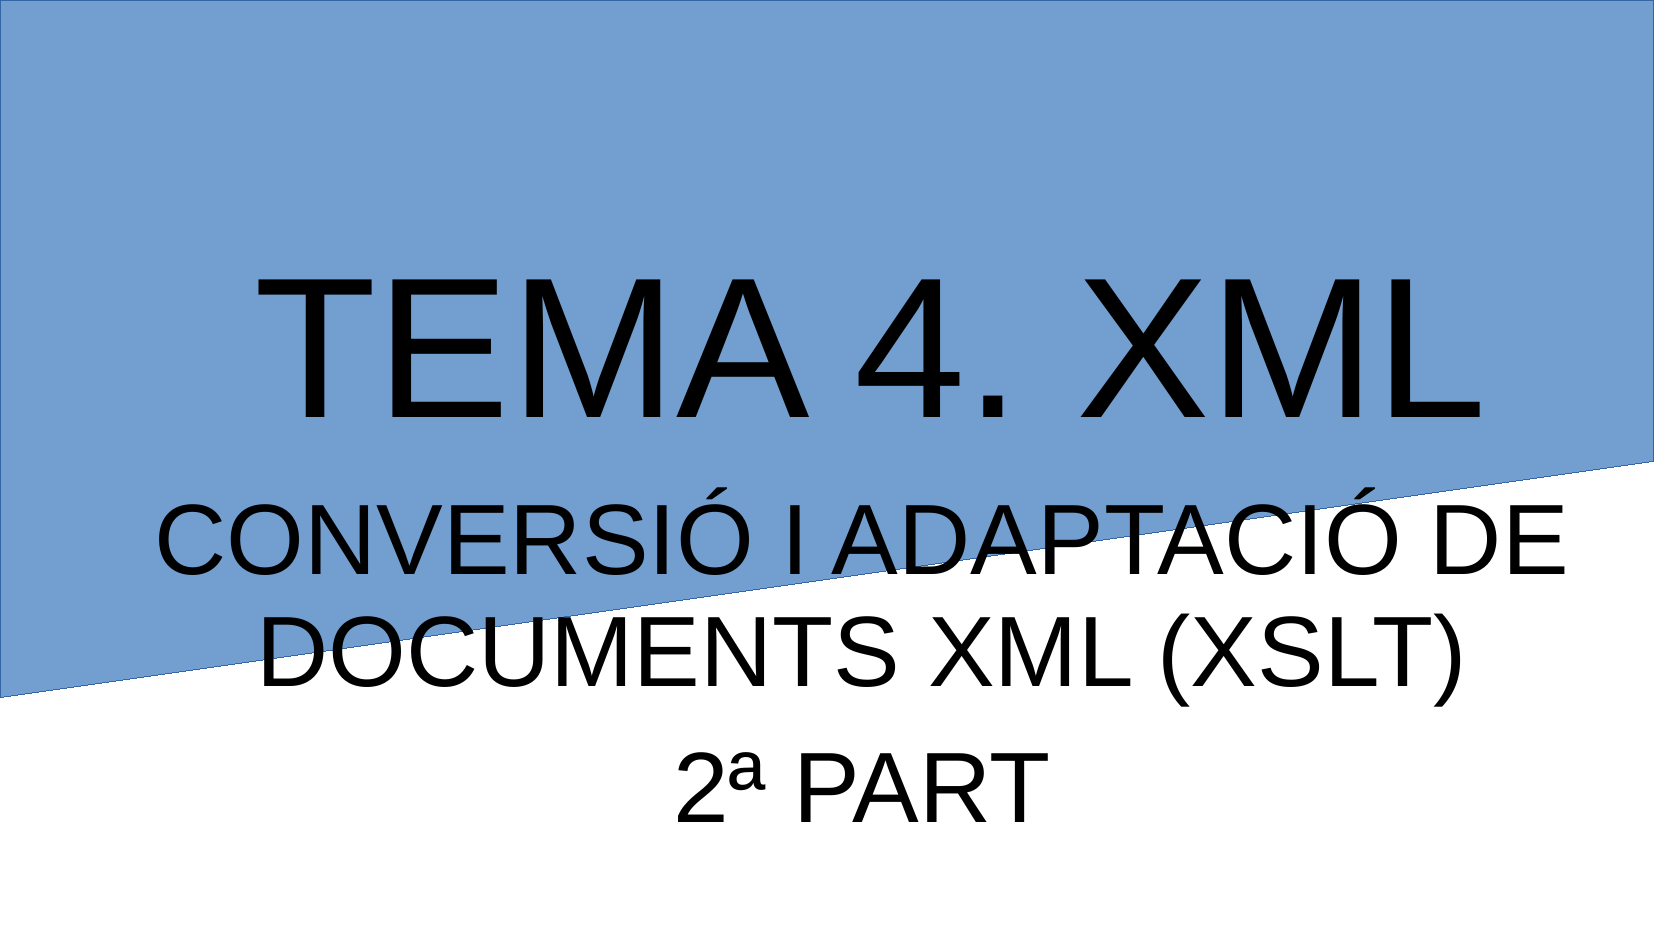

# TEMA 4. XML
CONVERSIÓ I ADAPTACIÓ DE DOCUMENTS XML (XSLT)
2ª PART